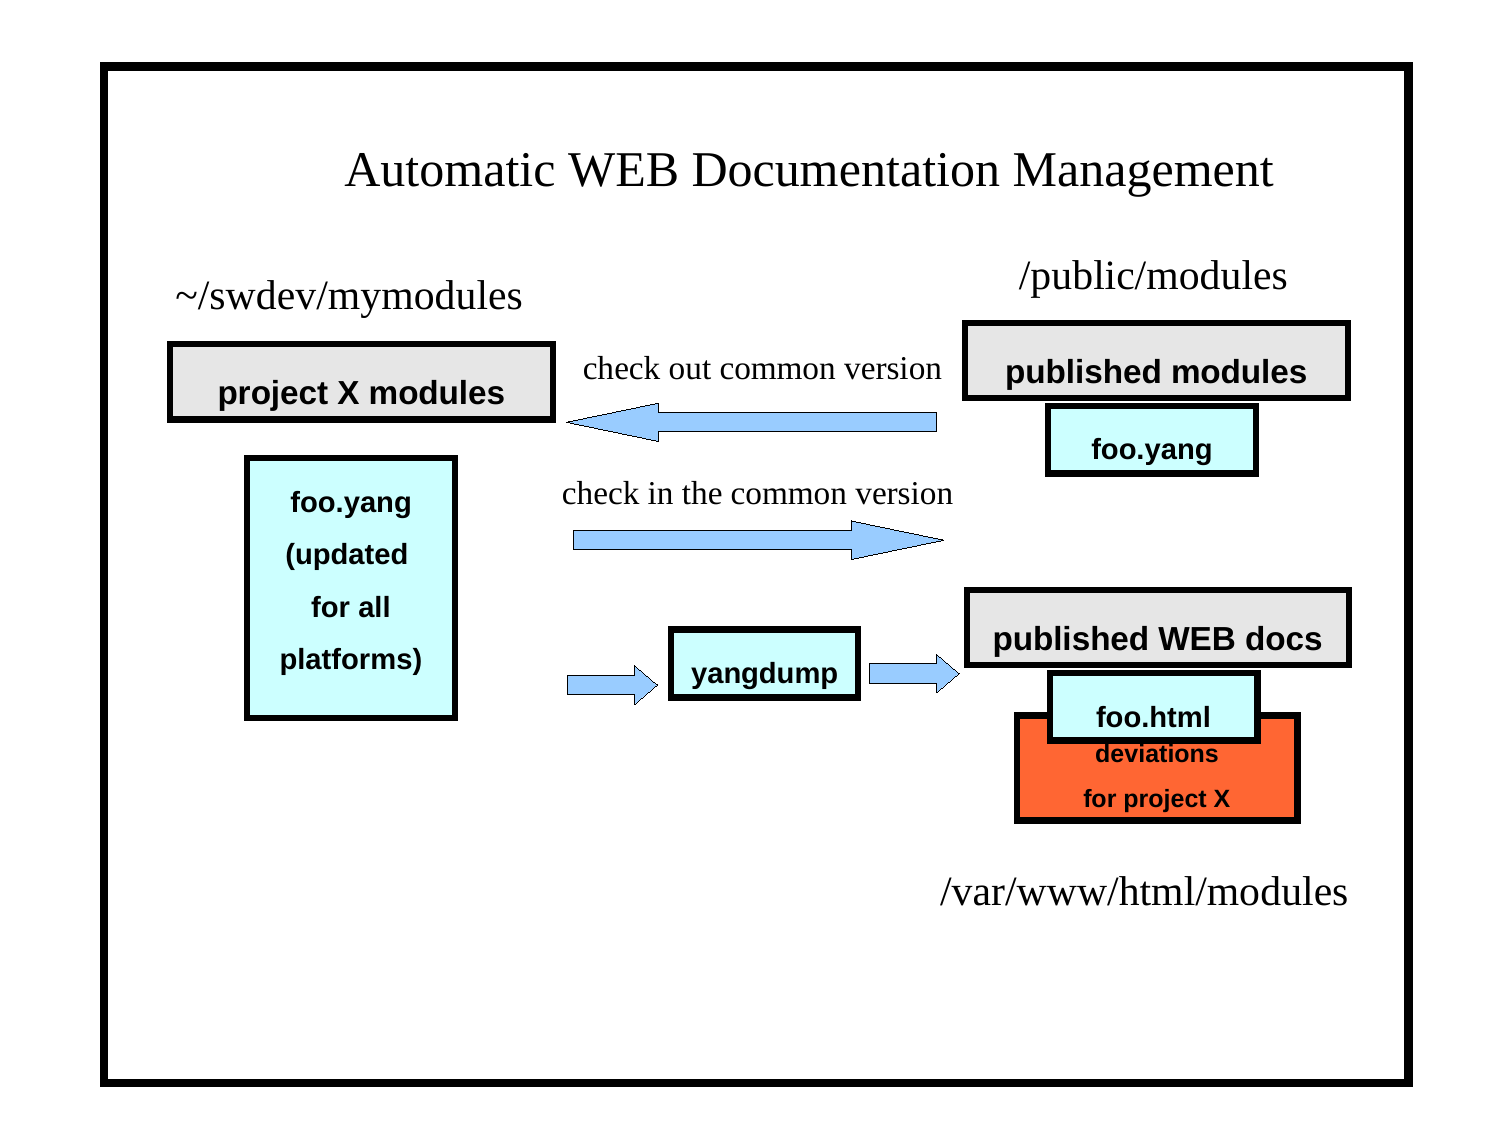

Automatic WEB Documentation Management
/public/modules
~/swdev/mymodules
published modules
check out common version
project X modules
foo.yang
foo.yang
(updated
for all platforms)
check in the common version
published WEB docs
yangdump
foo.html
deviations
for project X
/var/www/html/modules